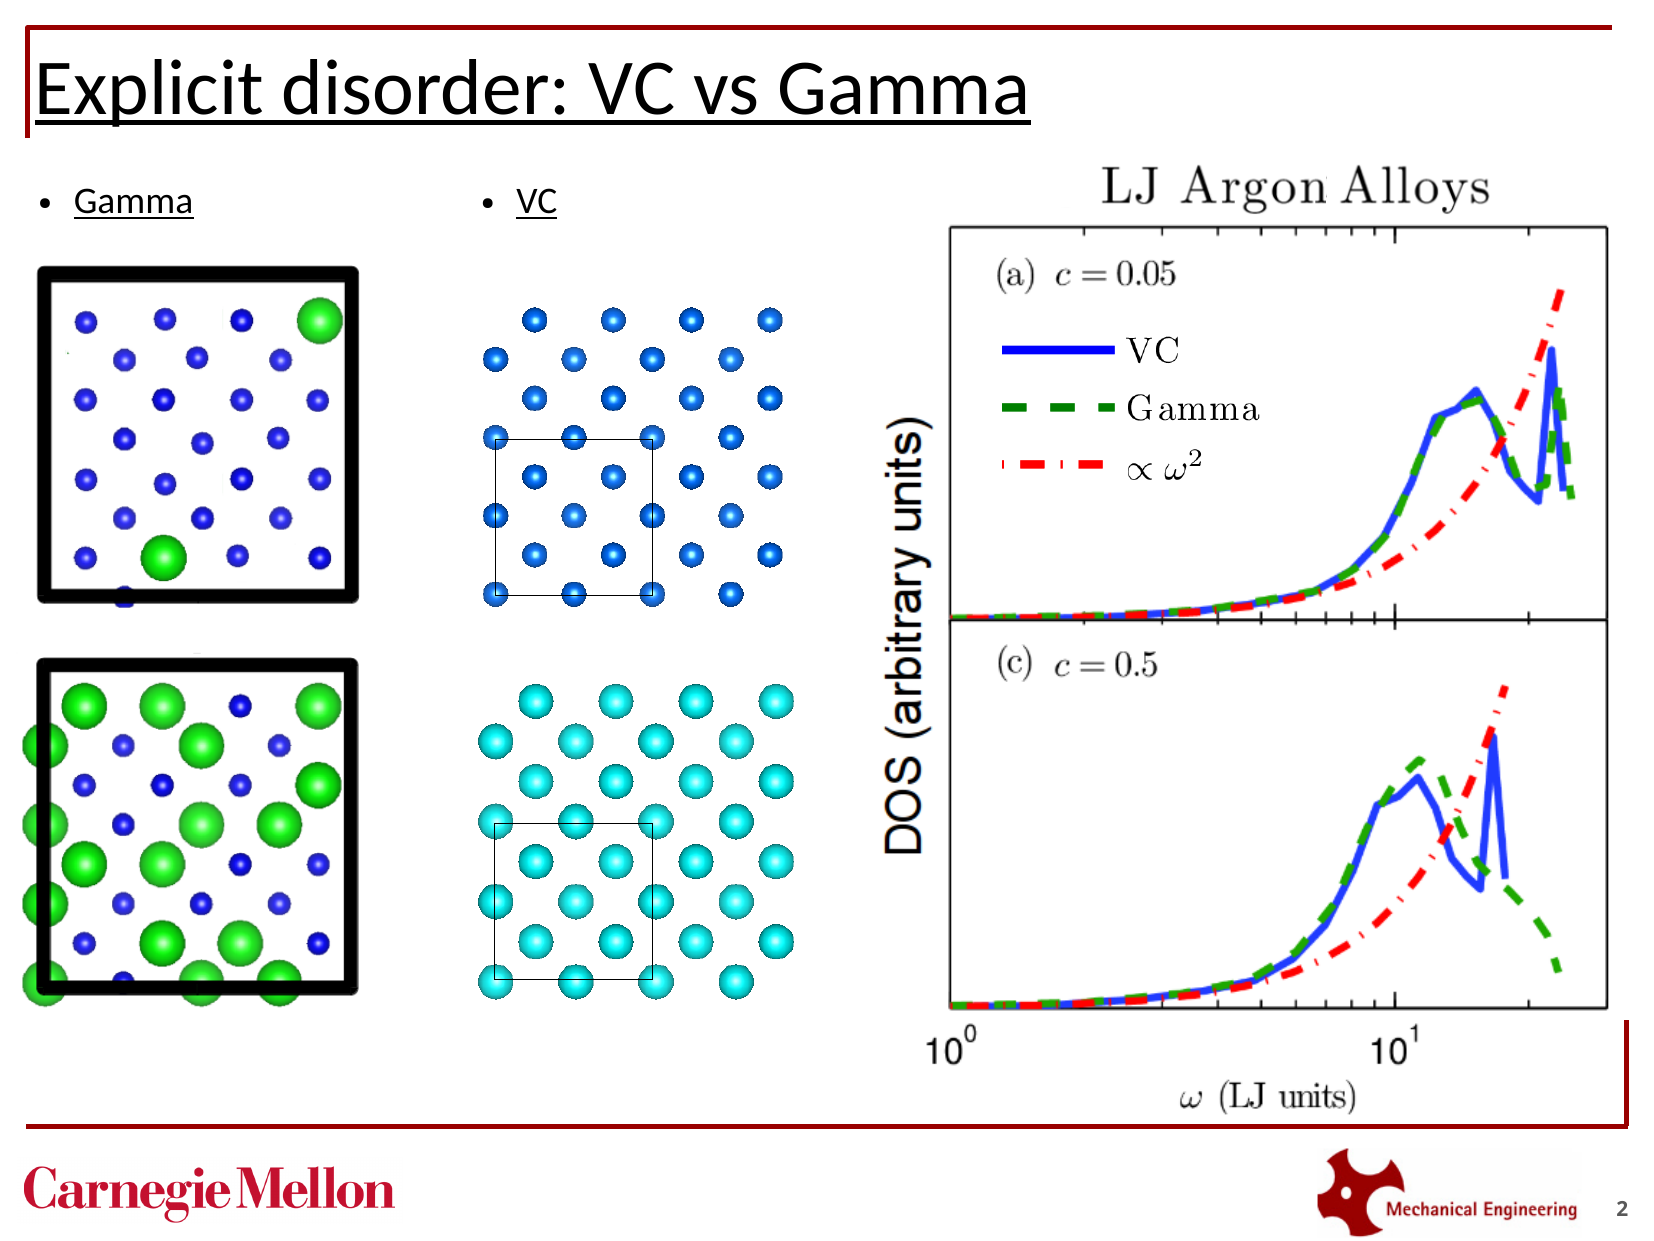

Gamma
# Explicit disorder: VC vs Gamma
Gamma
VC
DOS (arbitrary units)